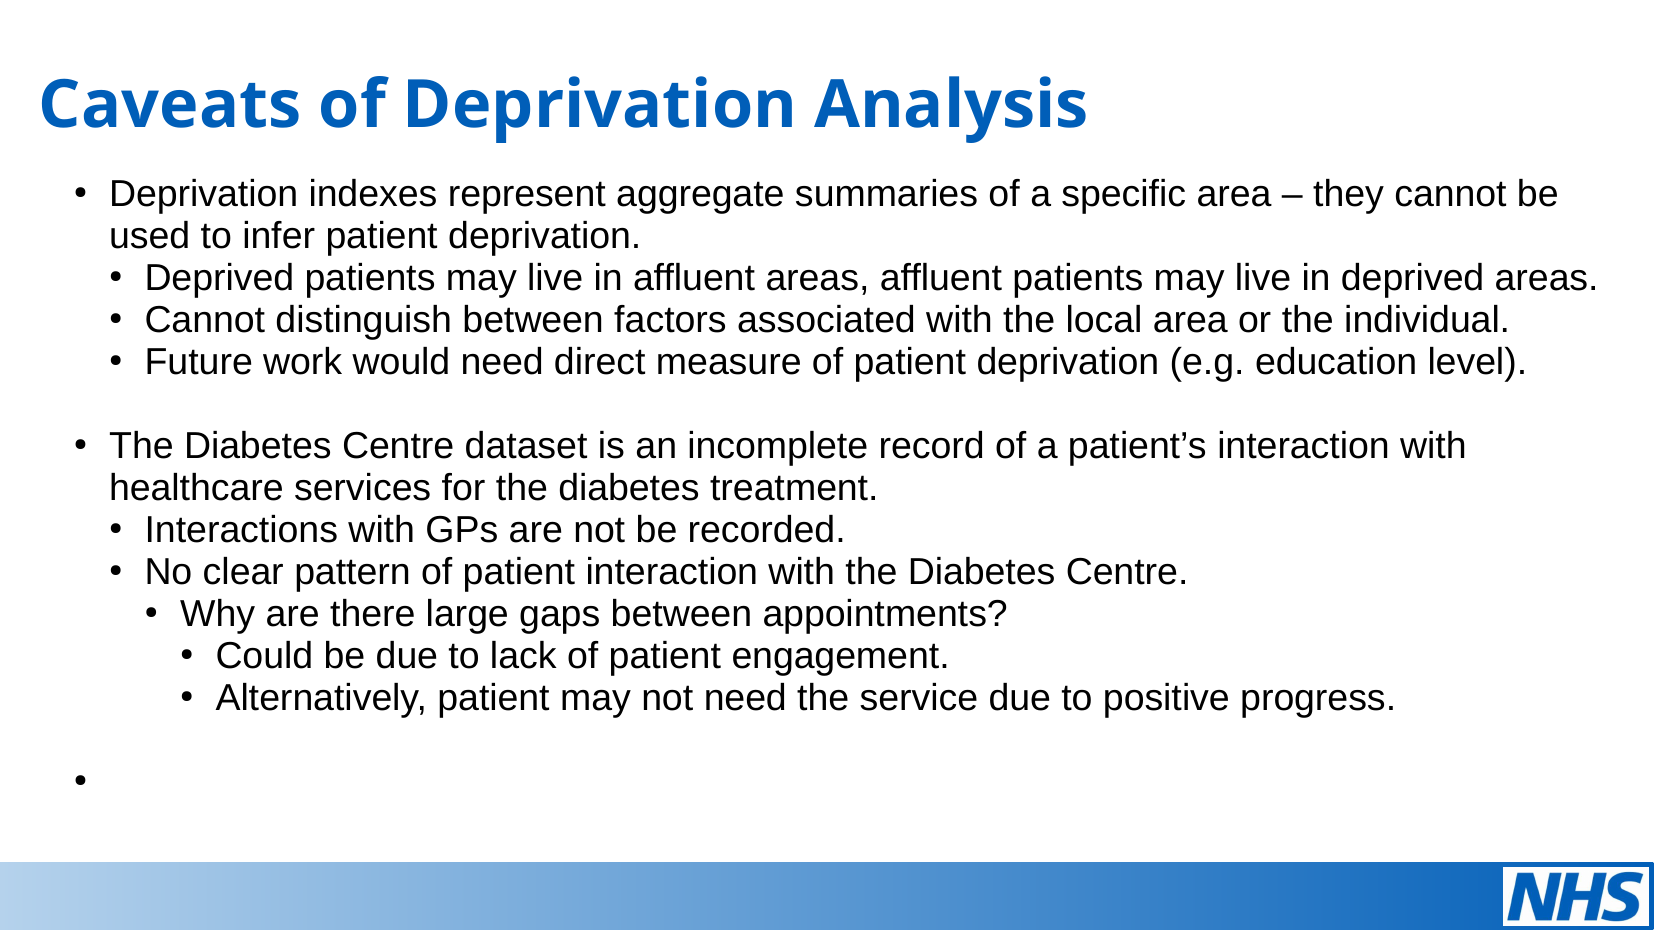

Caveats of Deprivation Analysis
Deprivation indexes represent aggregate summaries of a specific area – they cannot be used to infer patient deprivation.
Deprived patients may live in affluent areas, affluent patients may live in deprived areas.
Cannot distinguish between factors associated with the local area or the individual.
Future work would need direct measure of patient deprivation (e.g. education level).
The Diabetes Centre dataset is an incomplete record of a patient’s interaction with healthcare services for the diabetes treatment.
Interactions with GPs are not be recorded.
No clear pattern of patient interaction with the Diabetes Centre.
Why are there large gaps between appointments?
Could be due to lack of patient engagement.
Alternatively, patient may not need the service due to positive progress.